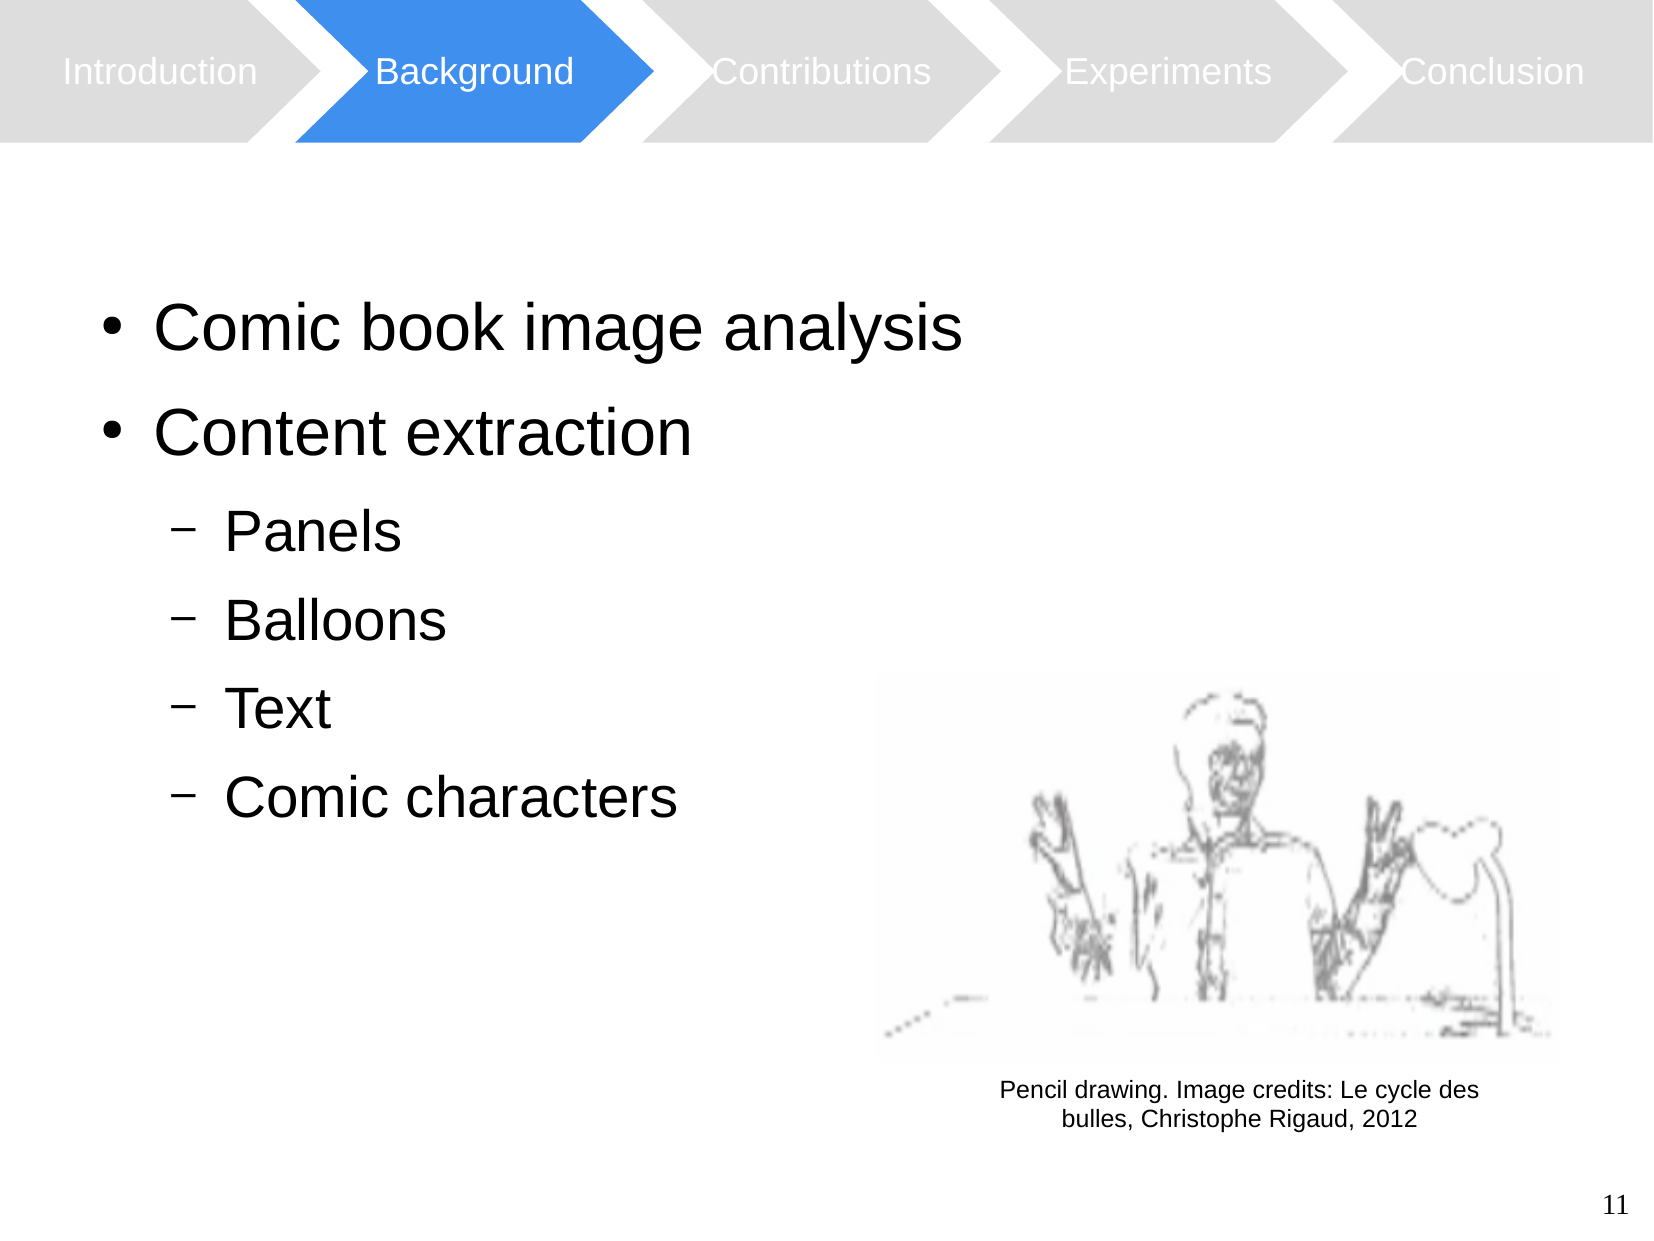

# Outlines
Introduction
Background
Contributions
Conclusion
Experiments
Comic book image analysis
Content extraction
Panels
Balloons
Text
Comic characters
Pencil drawing. Image credits: Le cycle des bulles, Christophe Rigaud, 2012
11